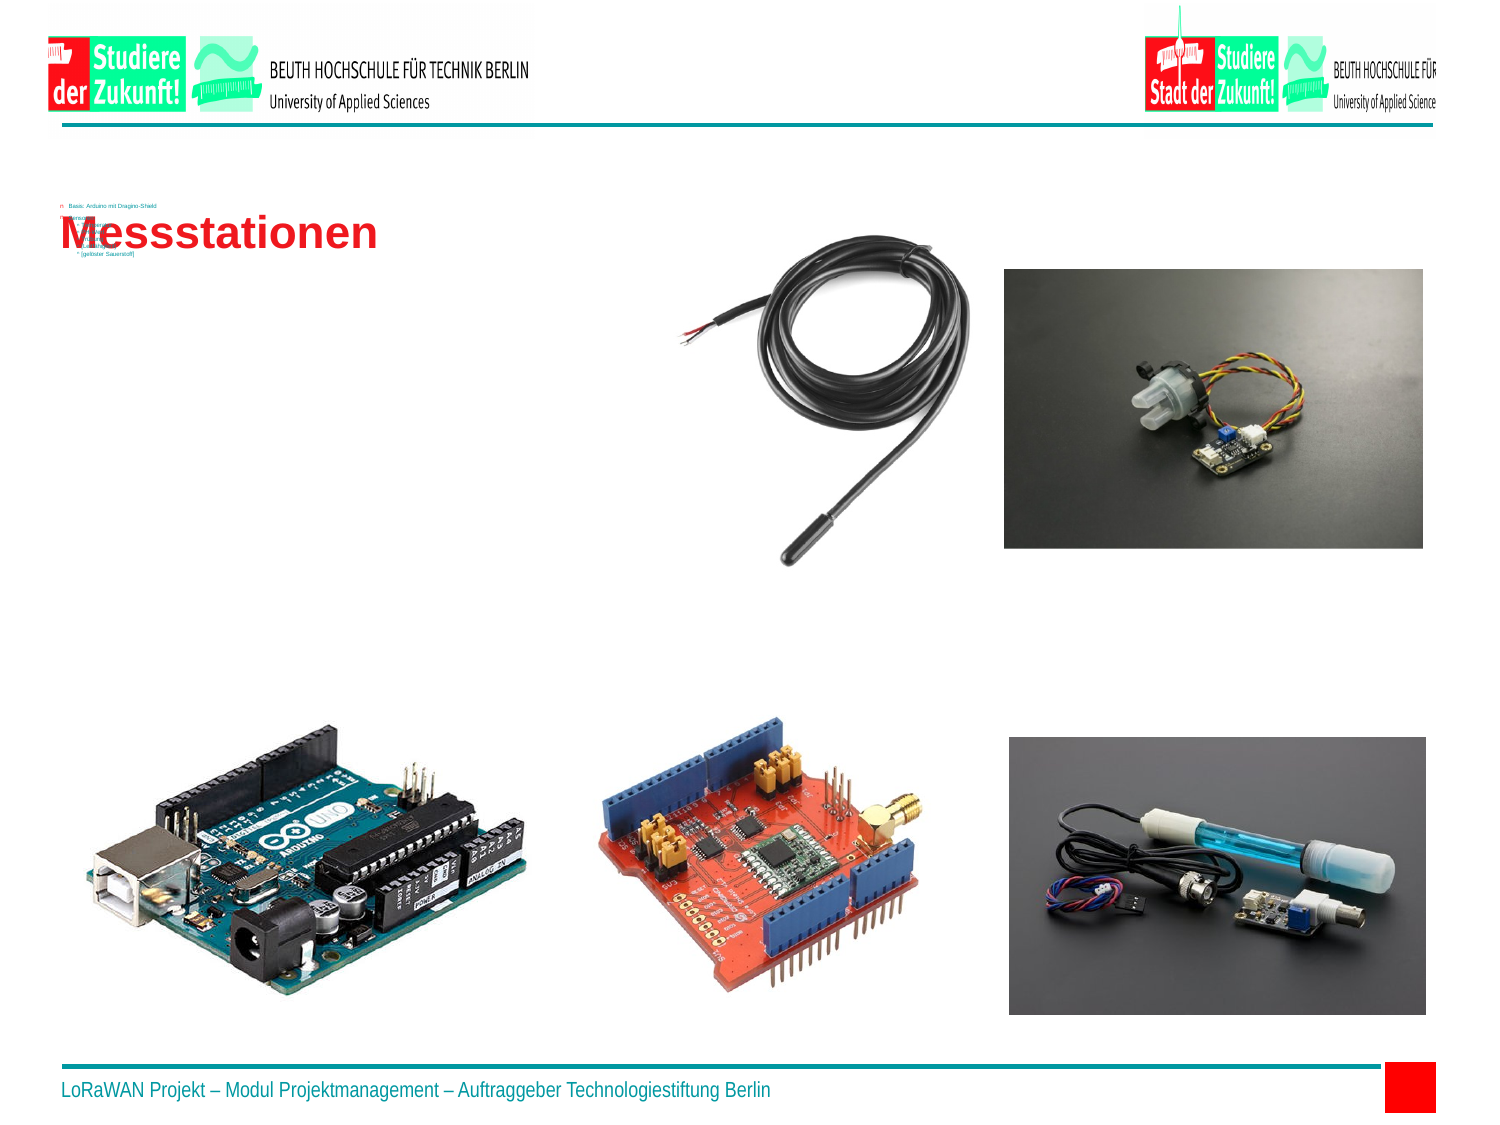

# Messstationen
Basis: Arduino mit Dragino-Shield
Sensoren:
Temperatur
PH-Wert
Trübung
[Leitfähigkeit]
[gelöster Sauerstoff]
LoRaWAN Projekt – Modul Projektmanagement – Auftraggeber Technologiestiftung Berlin